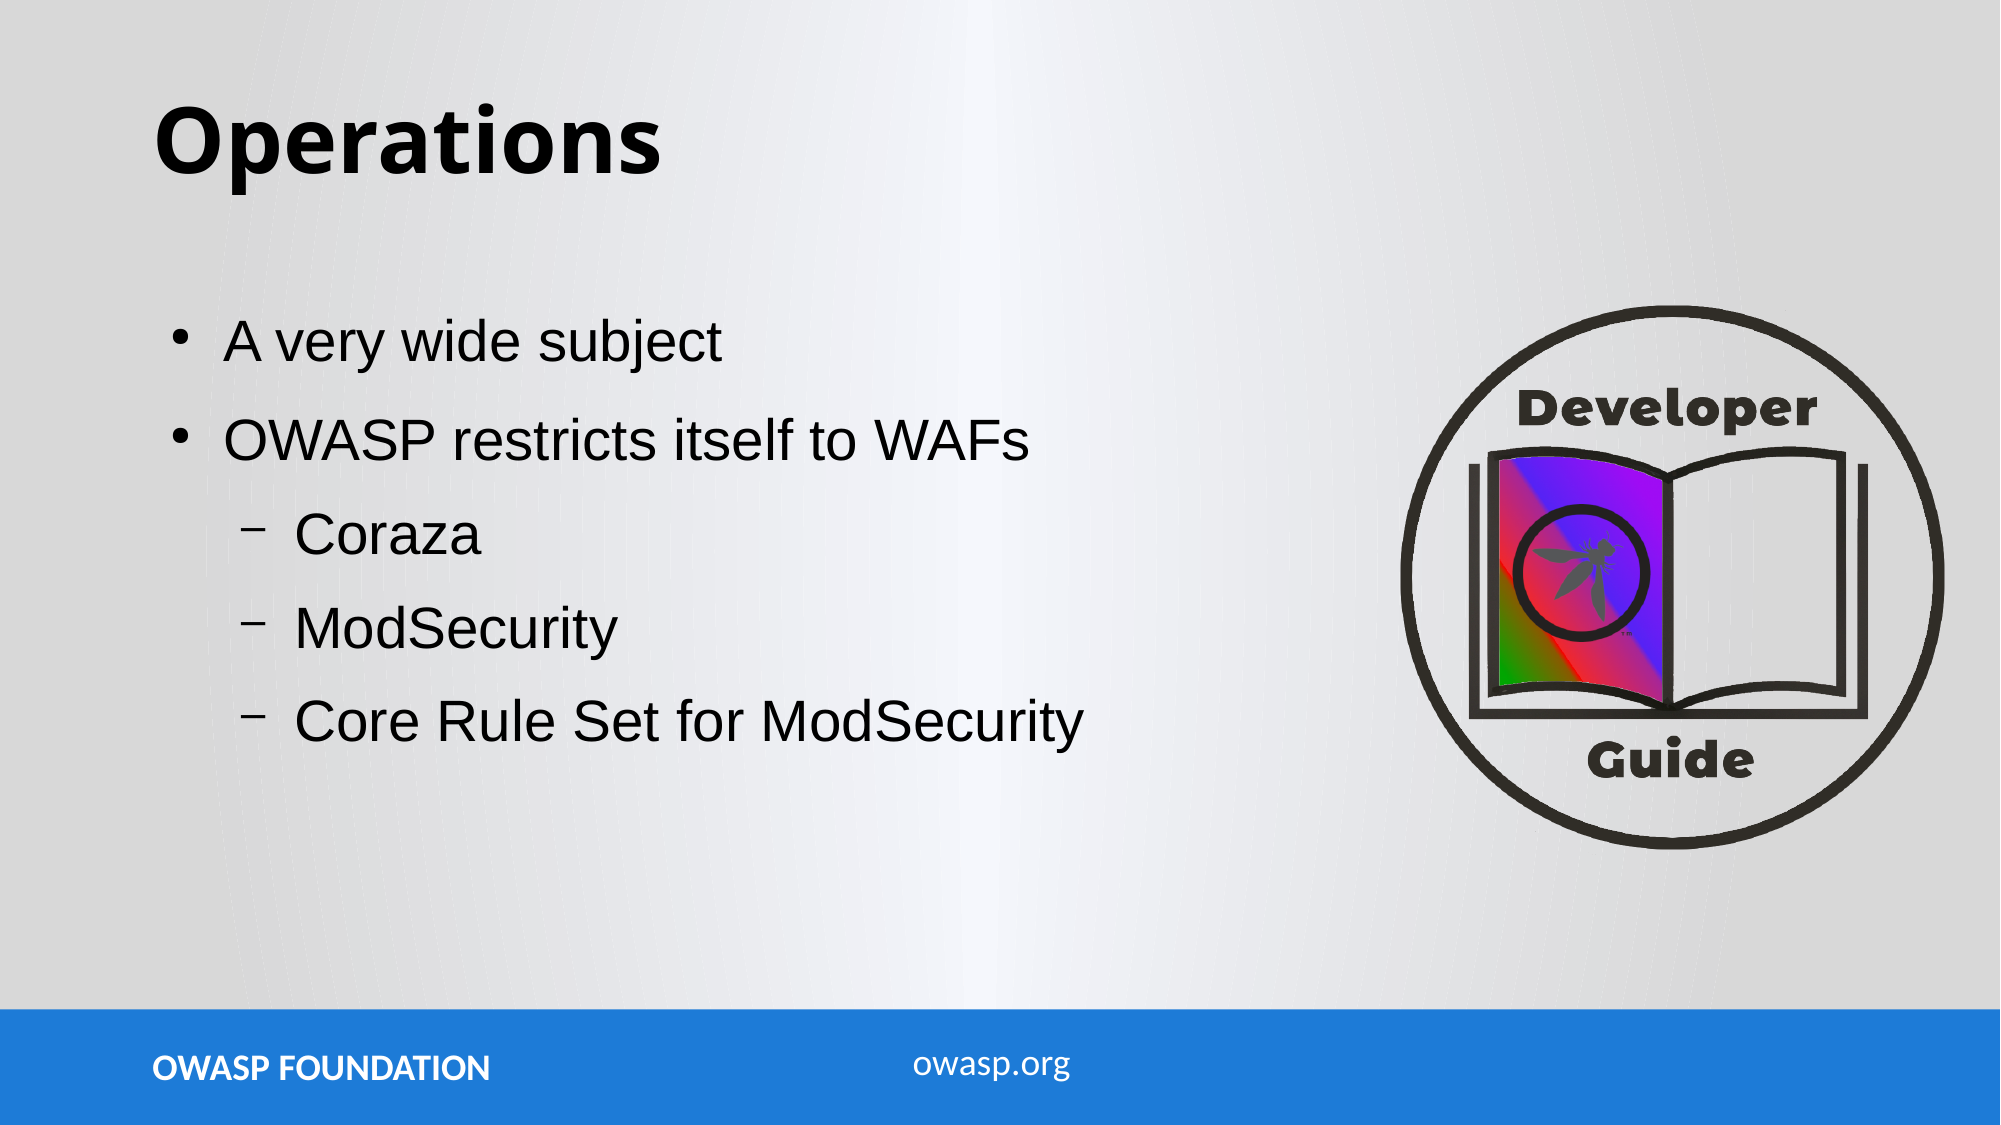

# Operations
A very wide subject
OWASP restricts itself to WAFs
Coraza
ModSecurity
Core Rule Set for ModSecurity